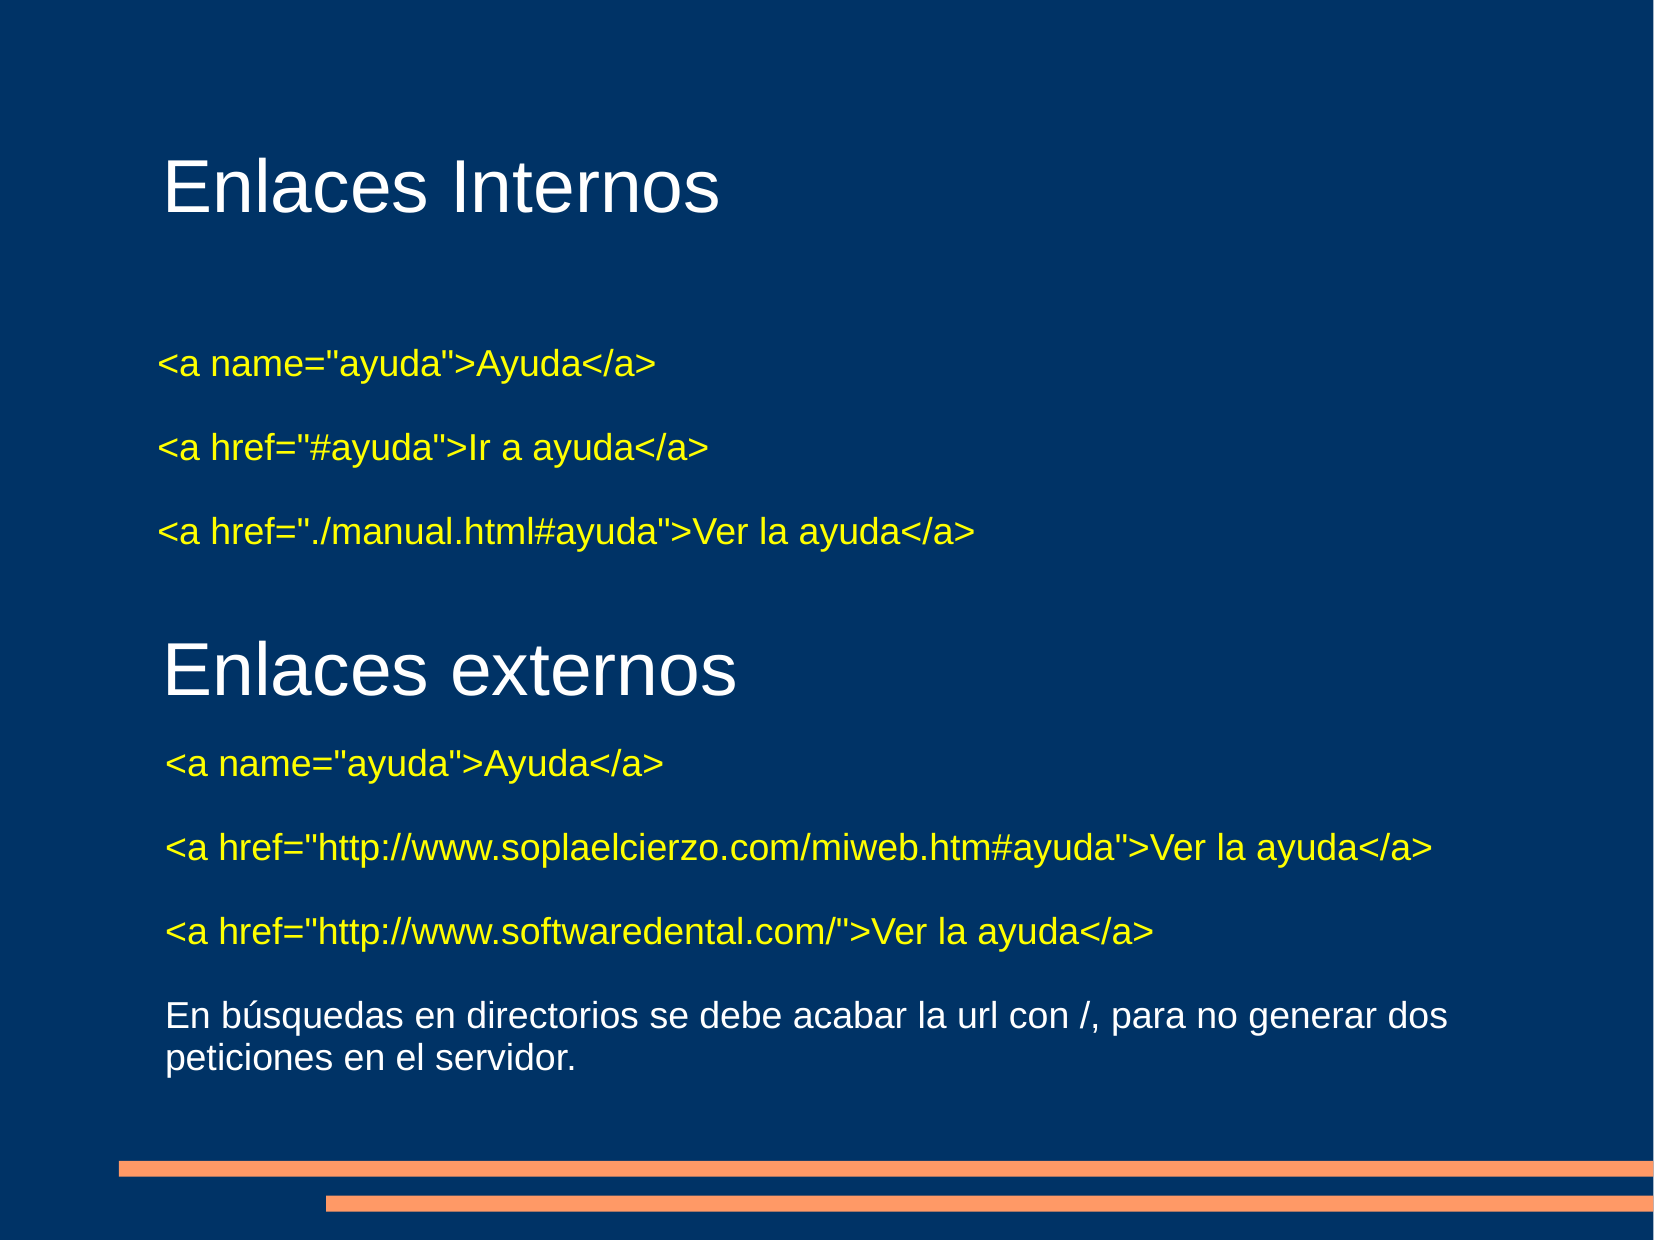

Enlaces Internos
<a name="ayuda">Ayuda</a>
<a href="#ayuda">Ir a ayuda</a>
<a href="./manual.html#ayuda">Ver la ayuda</a>
Enlaces externos
<a name="ayuda">Ayuda</a>
<a href="http://www.soplaelcierzo.com/miweb.htm#ayuda">Ver la ayuda</a>
<a href="http://www.softwaredental.com/">Ver la ayuda</a>
En búsquedas en directorios se debe acabar la url con /, para no generar dos peticiones en el servidor.